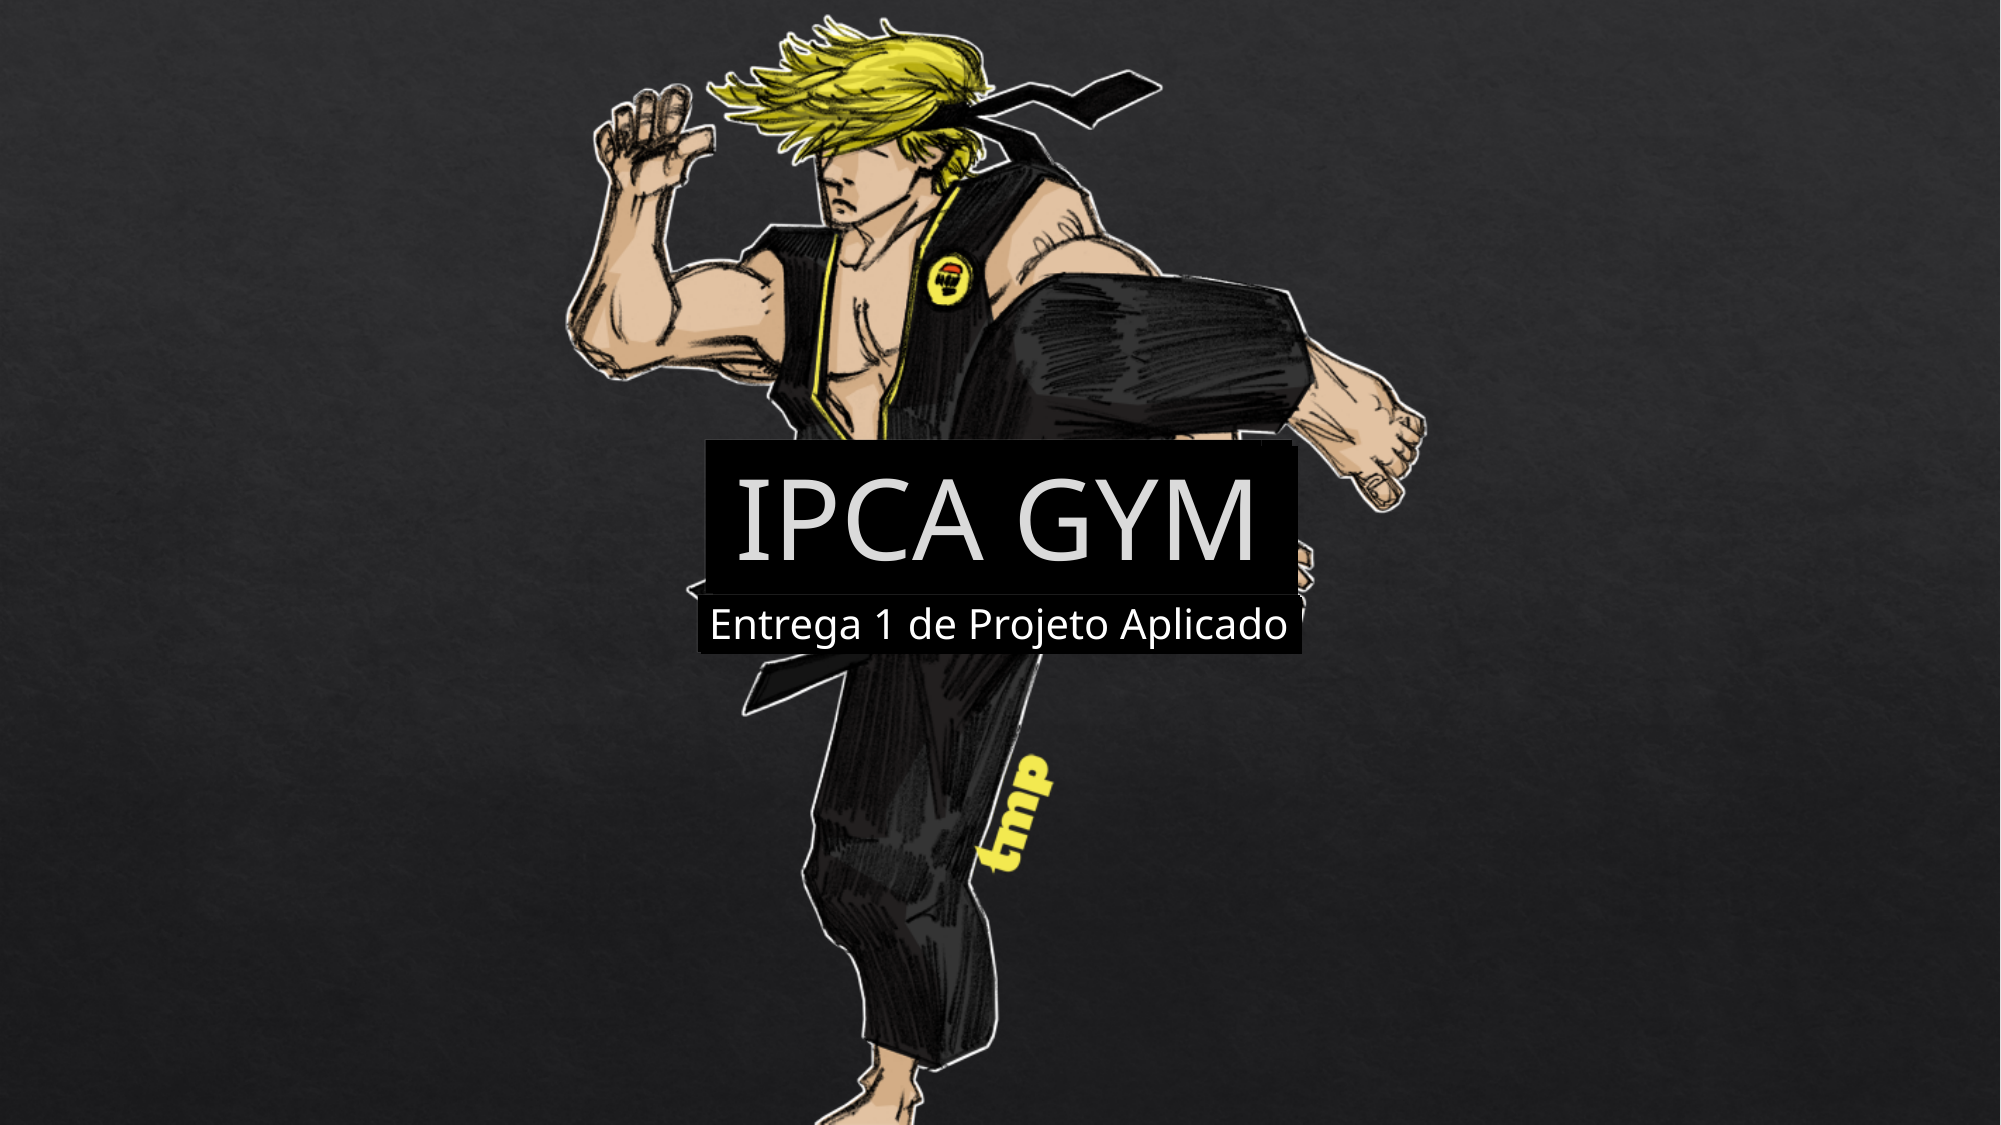

# IPCA GYM.
 Entrega 1 de Projeto Aplicado.